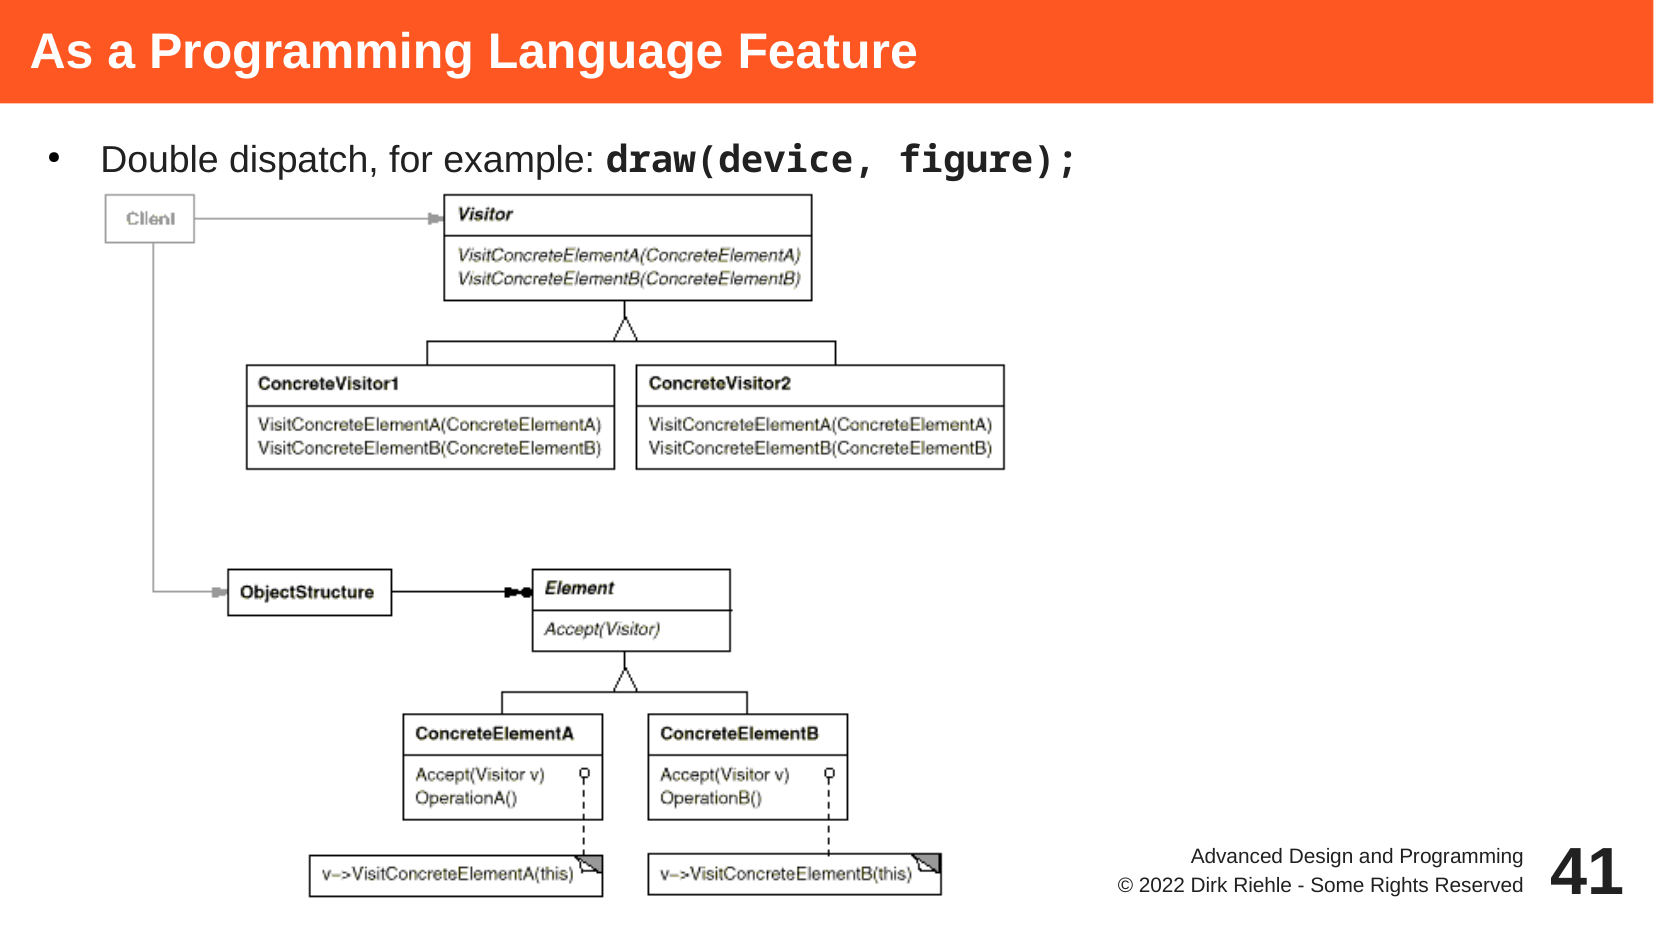

# As a Programming Language Feature
Double dispatch, for example: draw(device, figure);
Advanced Design and Programming
41
© 2022 Dirk Riehle - Some Rights Reserved